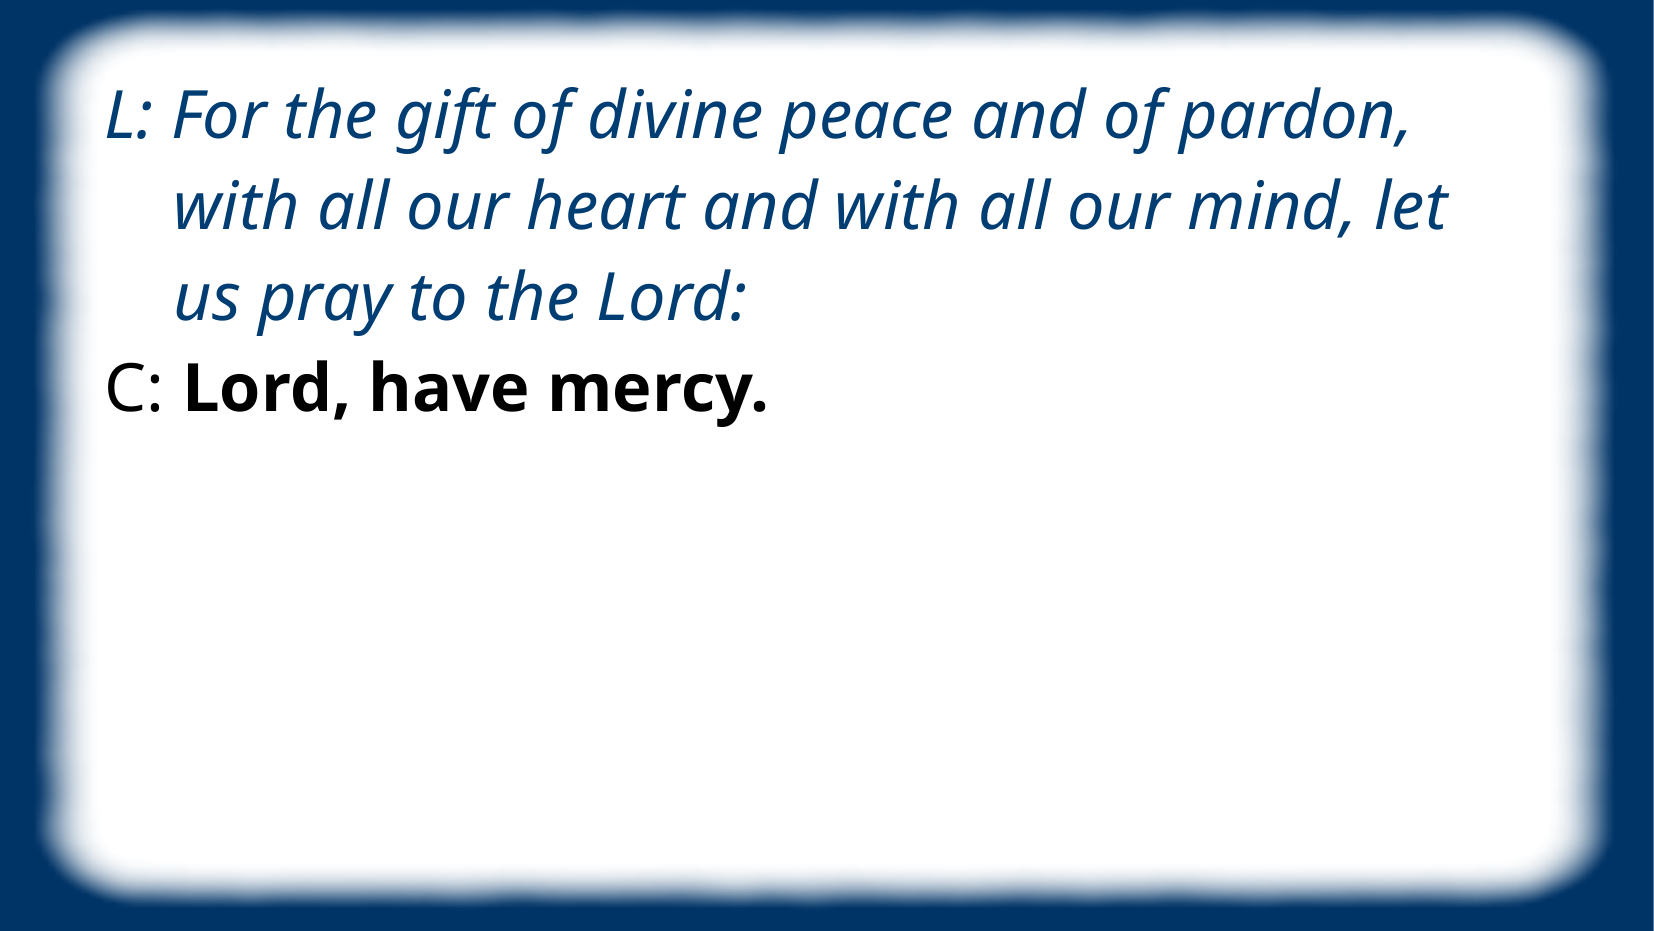

L: For the gift of divine peace and of pardon,
 with all our heart and with all our mind, let
 us pray to the Lord:
C: Lord, have mercy.